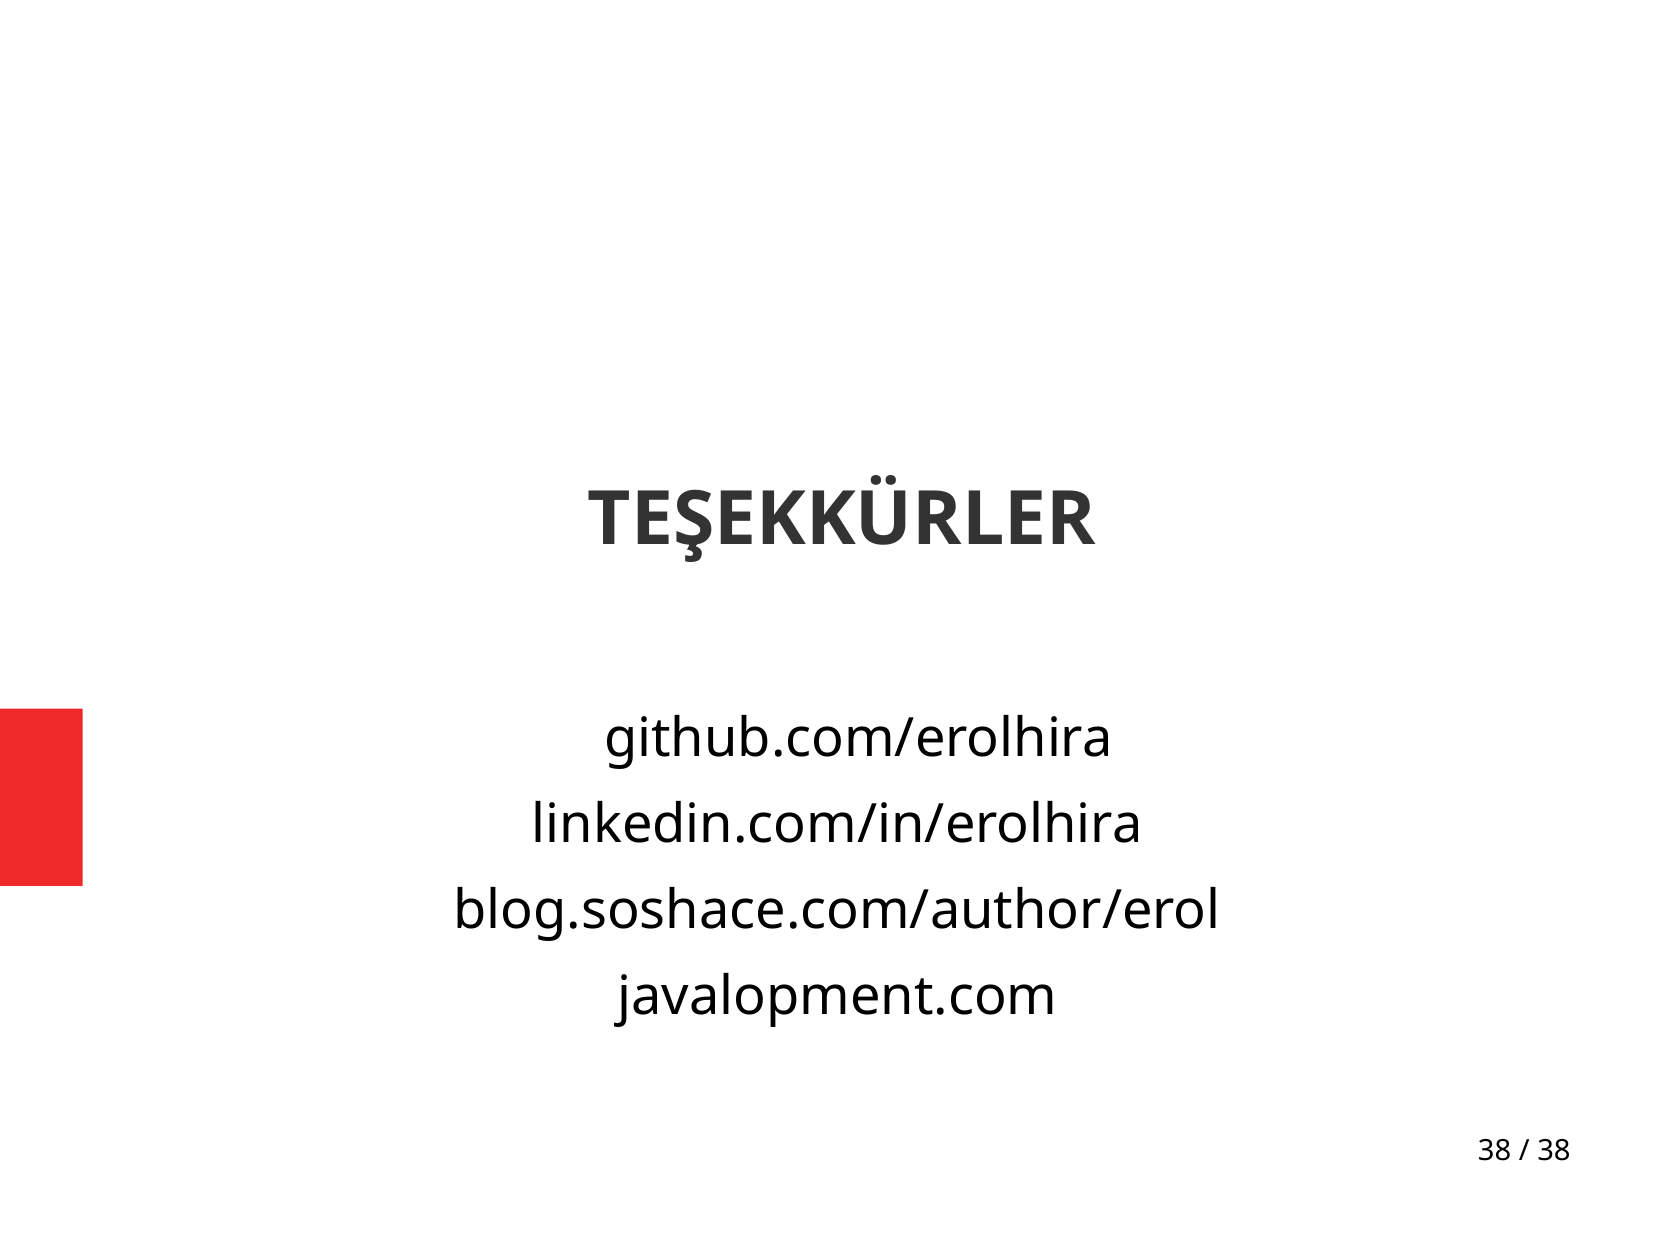

# TEŞEKKÜRLER
 github.com/erolhira
linkedin.com/in/erolhira
blog.soshace.com/author/erol
javalopment.com
38